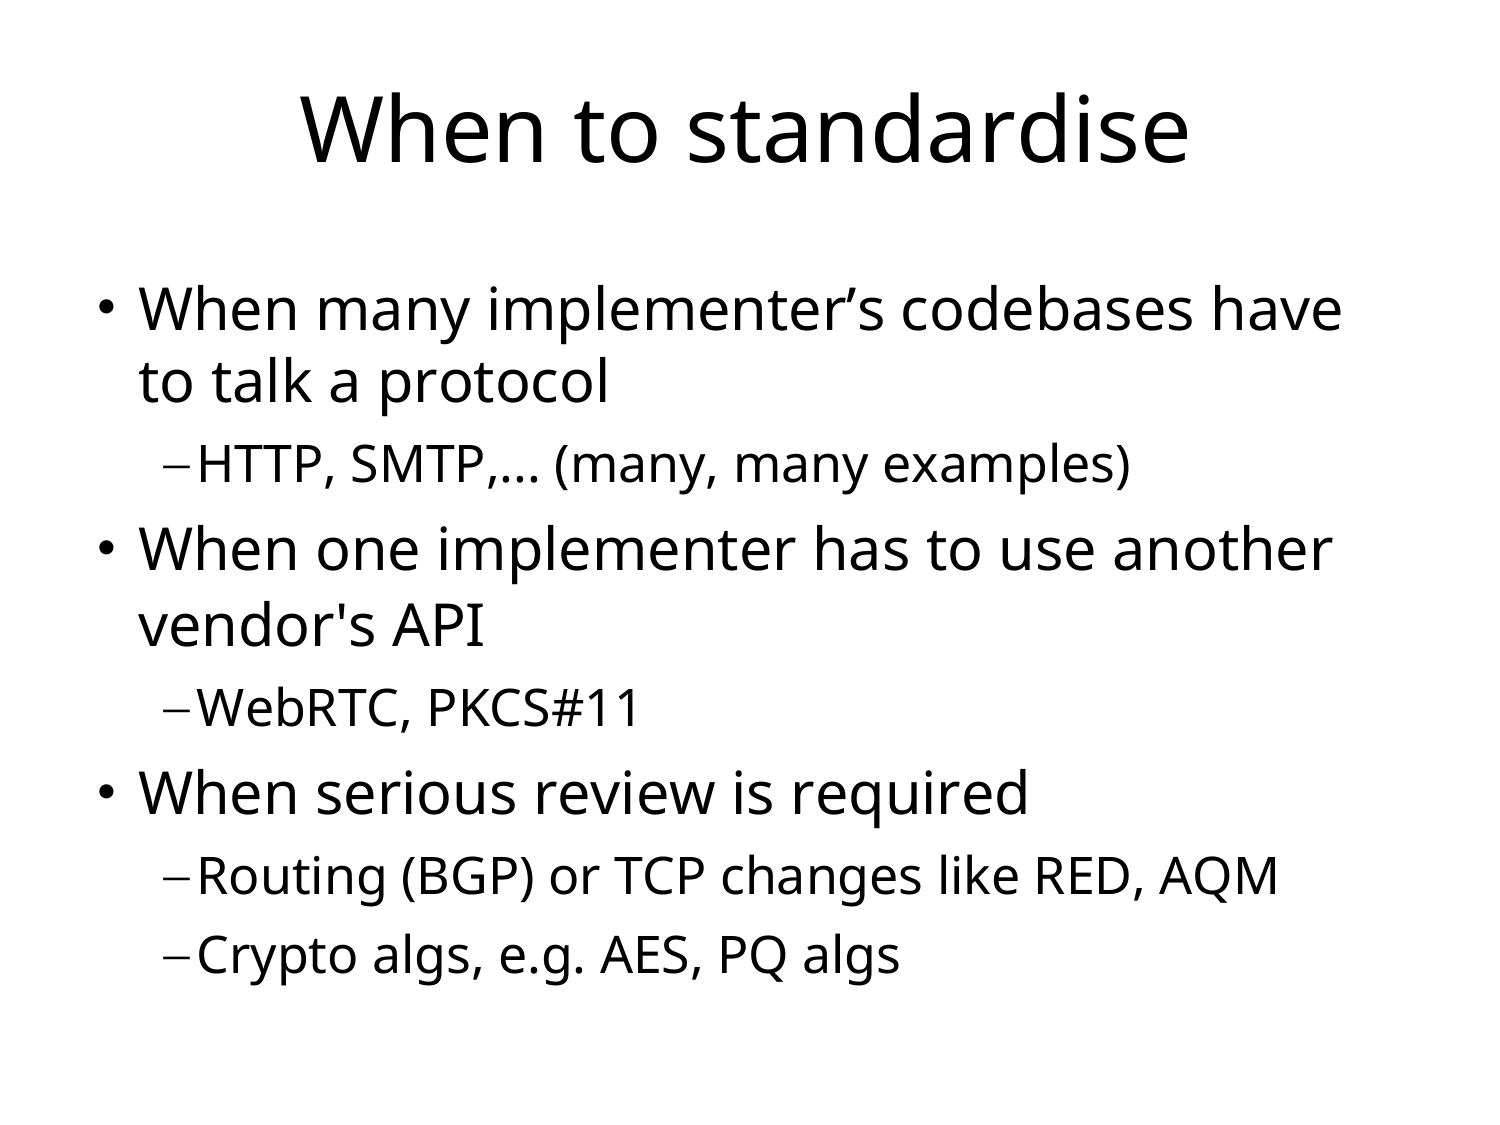

# When to standardise
When many implementer’s codebases have to talk a protocol
HTTP, SMTP,... (many, many examples)
When one implementer has to use another vendor's API
WebRTC, PKCS#11
When serious review is required
Routing (BGP) or TCP changes like RED, AQM
Crypto algs, e.g. AES, PQ algs